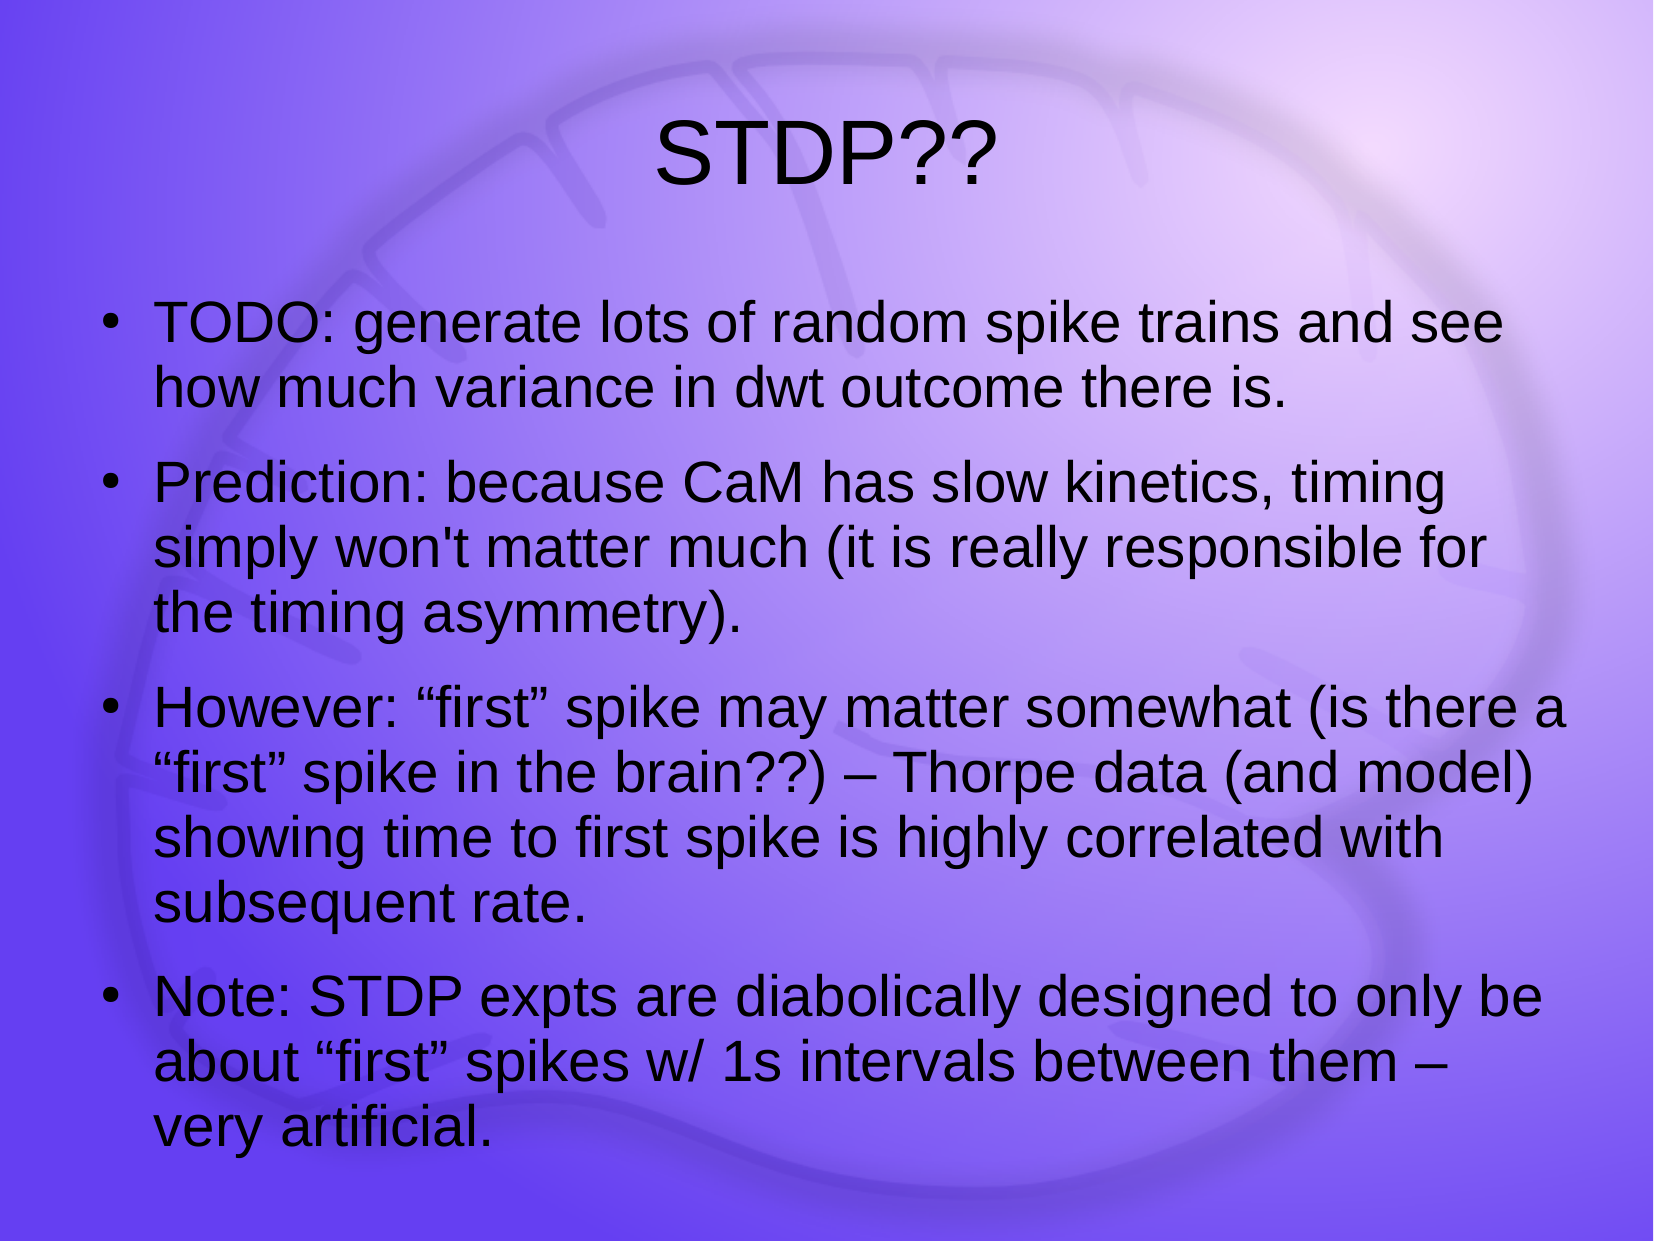

# STDP??
TODO: generate lots of random spike trains and see how much variance in dwt outcome there is.
Prediction: because CaM has slow kinetics, timing simply won't matter much (it is really responsible for the timing asymmetry).
However: “first” spike may matter somewhat (is there a “first” spike in the brain??) – Thorpe data (and model) showing time to first spike is highly correlated with subsequent rate.
Note: STDP expts are diabolically designed to only be about “first” spikes w/ 1s intervals between them – very artificial.